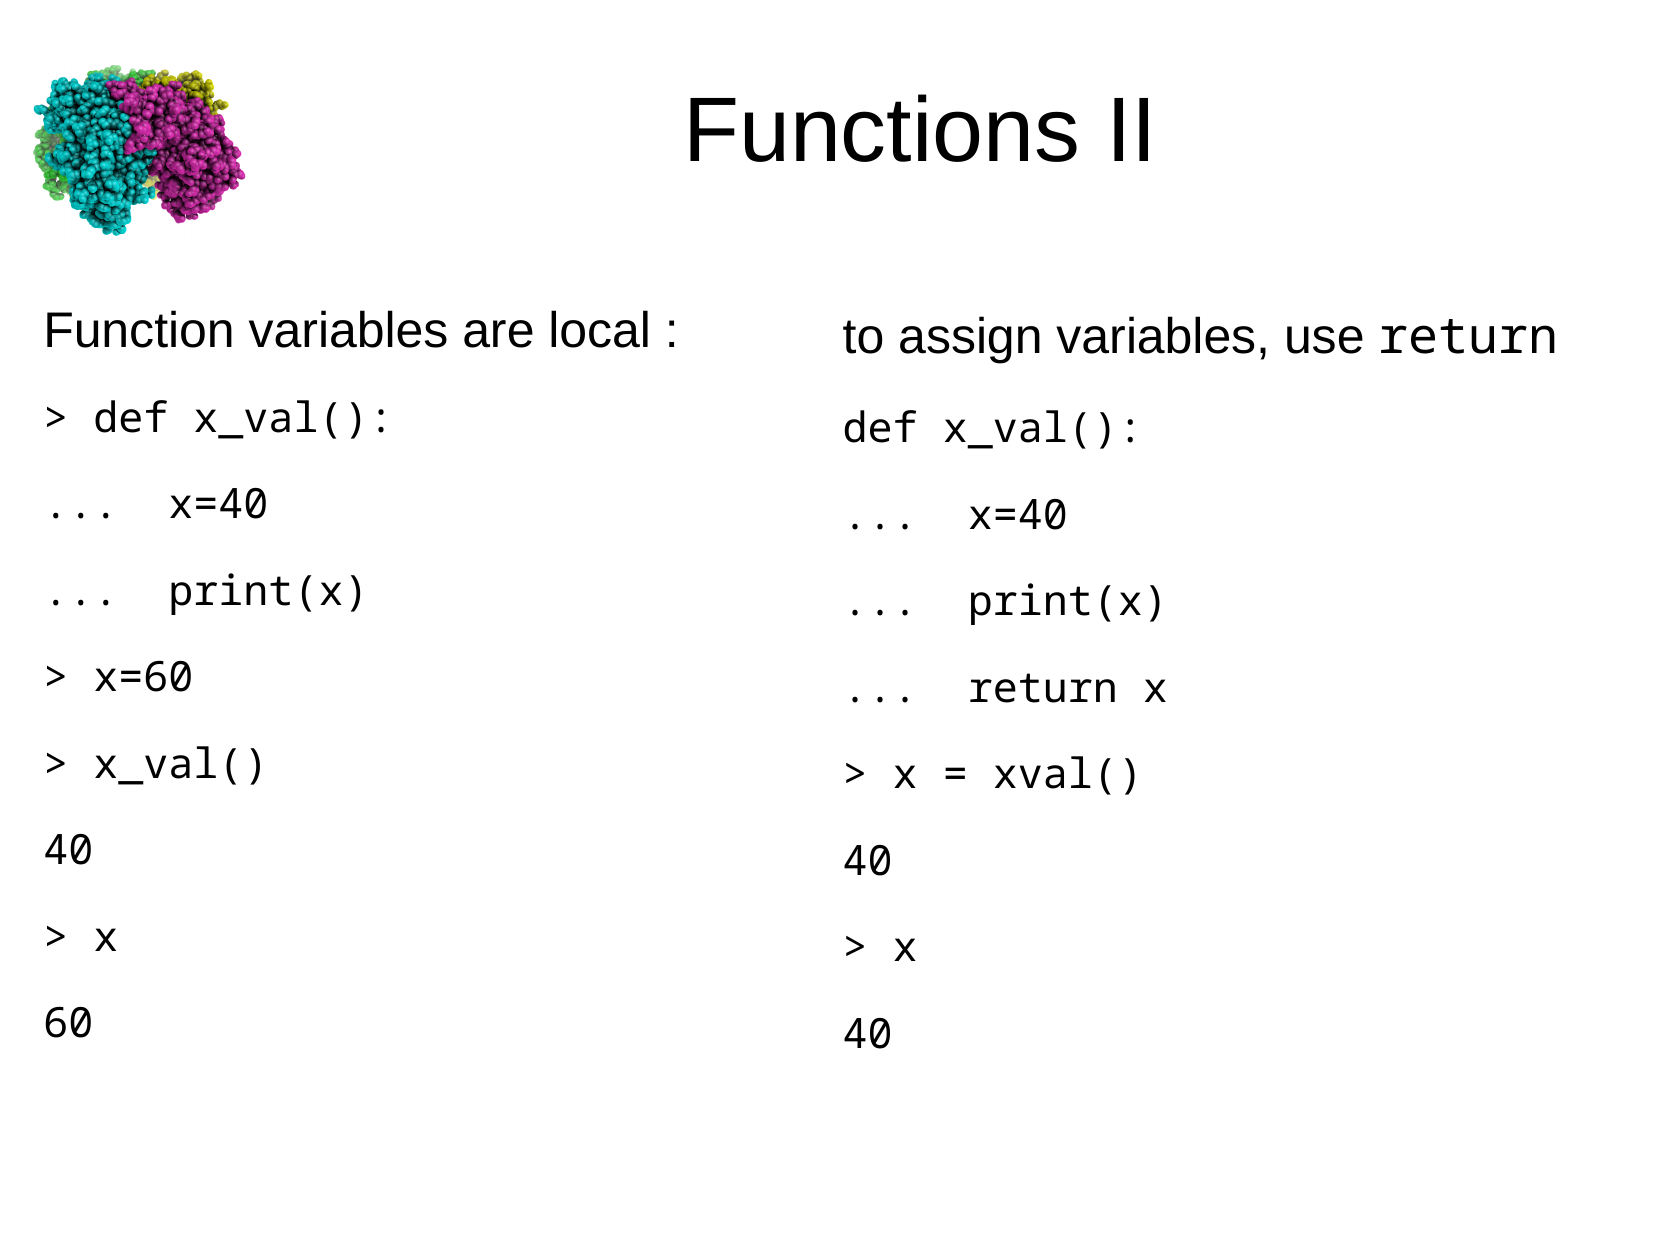

# Functions II
to assign variables, use return
def x_val():
... x=40
... print(x)
... return x
> x = xval()
40
> x
40
Function variables are local :
> def x_val():
... x=40
... print(x)
> x=60
> x_val()
40
> x
60